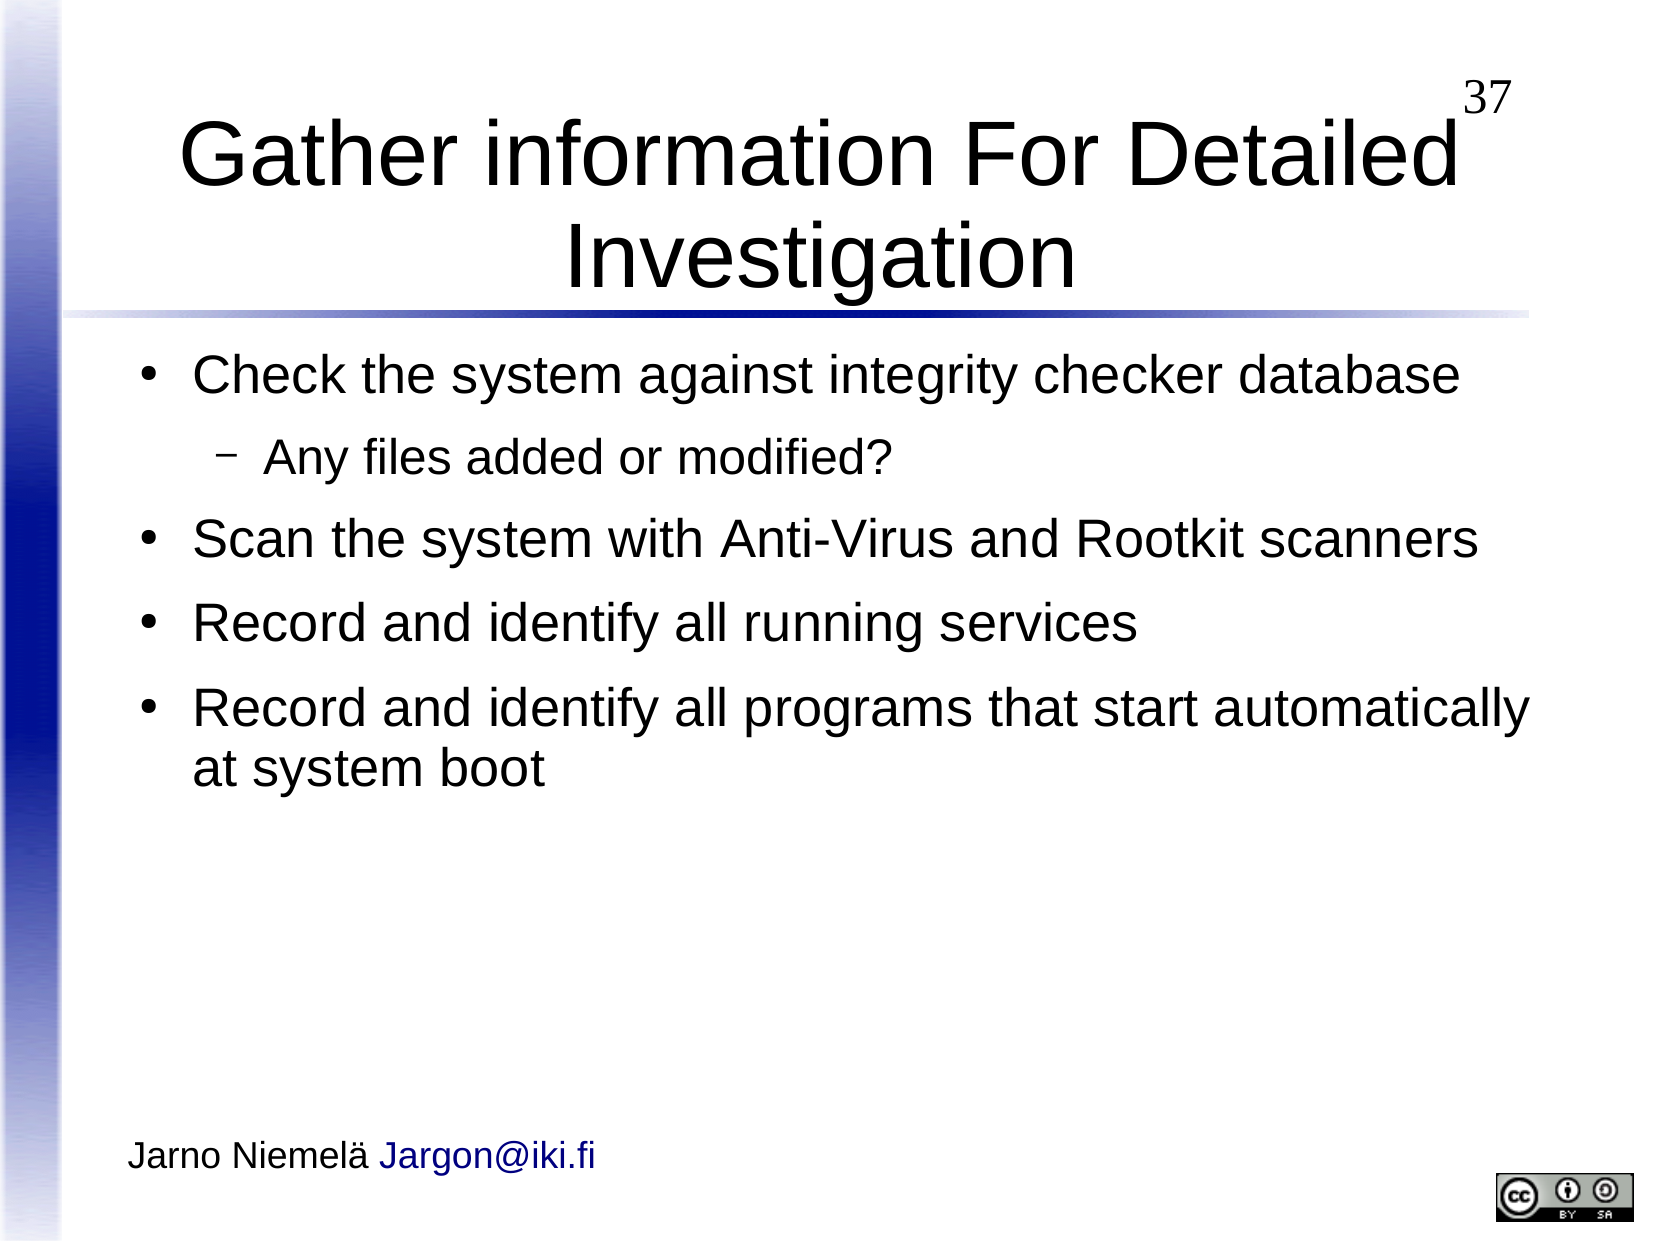

# Gather information For Detailed Investigation
Check the system against integrity checker database
Any files added or modified?
Scan the system with Anti-Virus and Rootkit scanners
Record and identify all running services
Record and identify all programs that start automatically at system boot